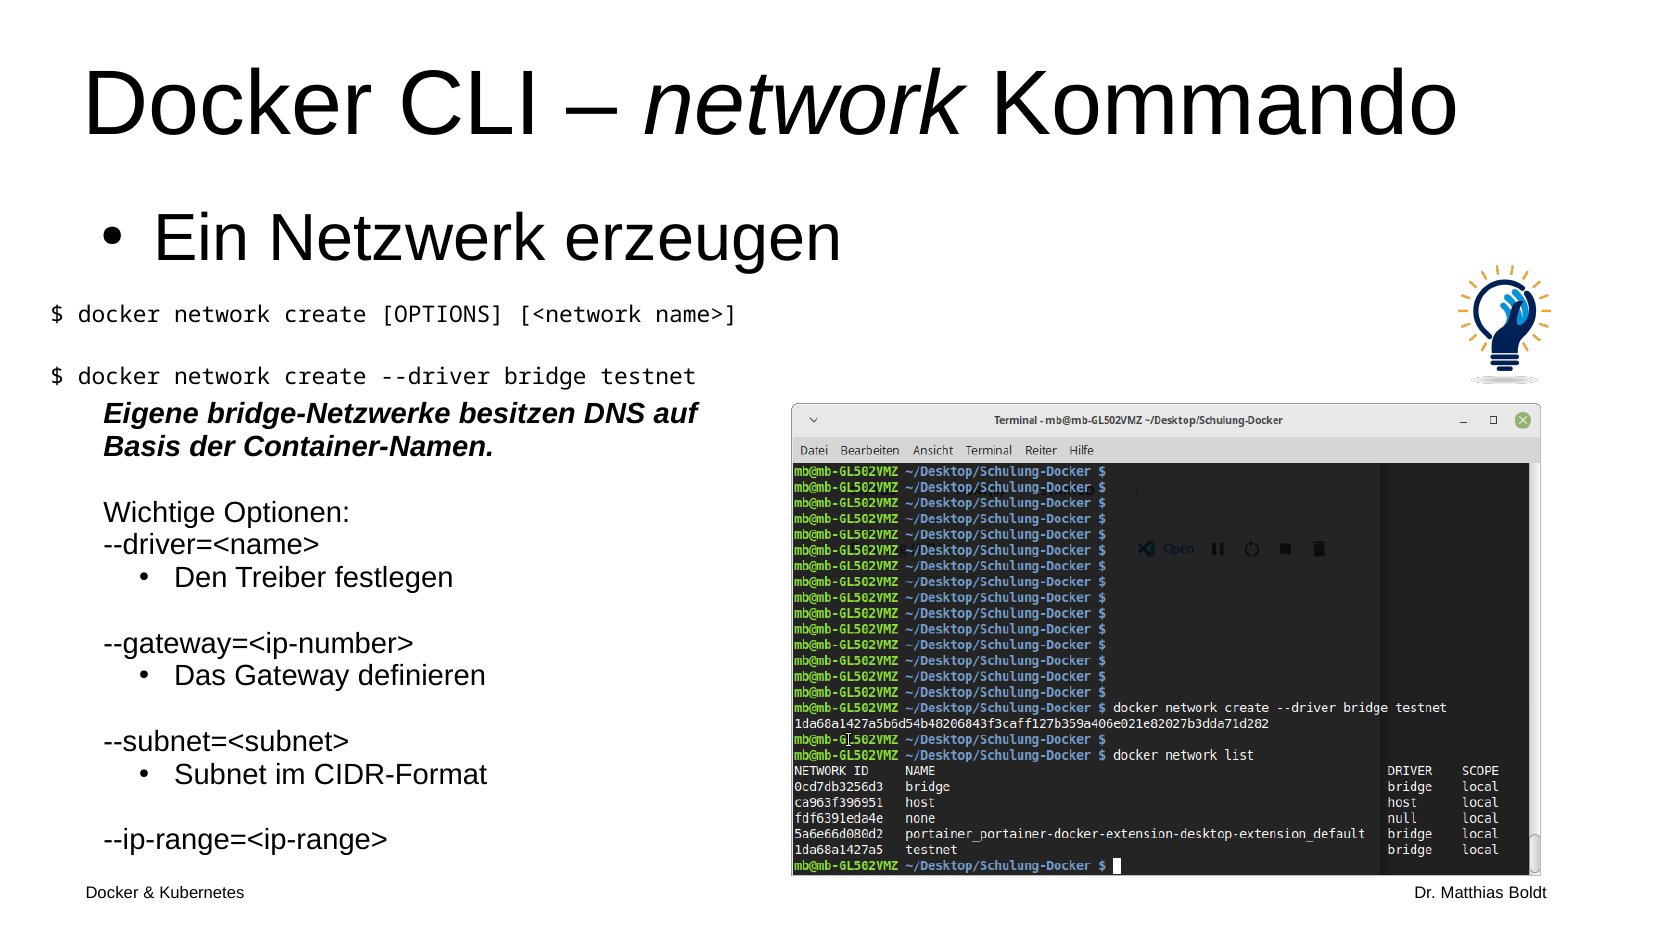

# Docker CLI – network Kommando
Ein Netzwerk erzeugen
$ docker network create [OPTIONS] [<network name>]
$ docker network create --driver bridge testnet
Eigene bridge-Netzwerke besitzen DNS auf Basis der Container-Namen.
Wichtige Optionen:
--driver=<name>
Den Treiber festlegen
--gateway=<ip-number>
Das Gateway definieren
--subnet=<subnet>
Subnet im CIDR-Format
--ip-range=<ip-range>
Docker & Kubernetes																Dr. Matthias Boldt